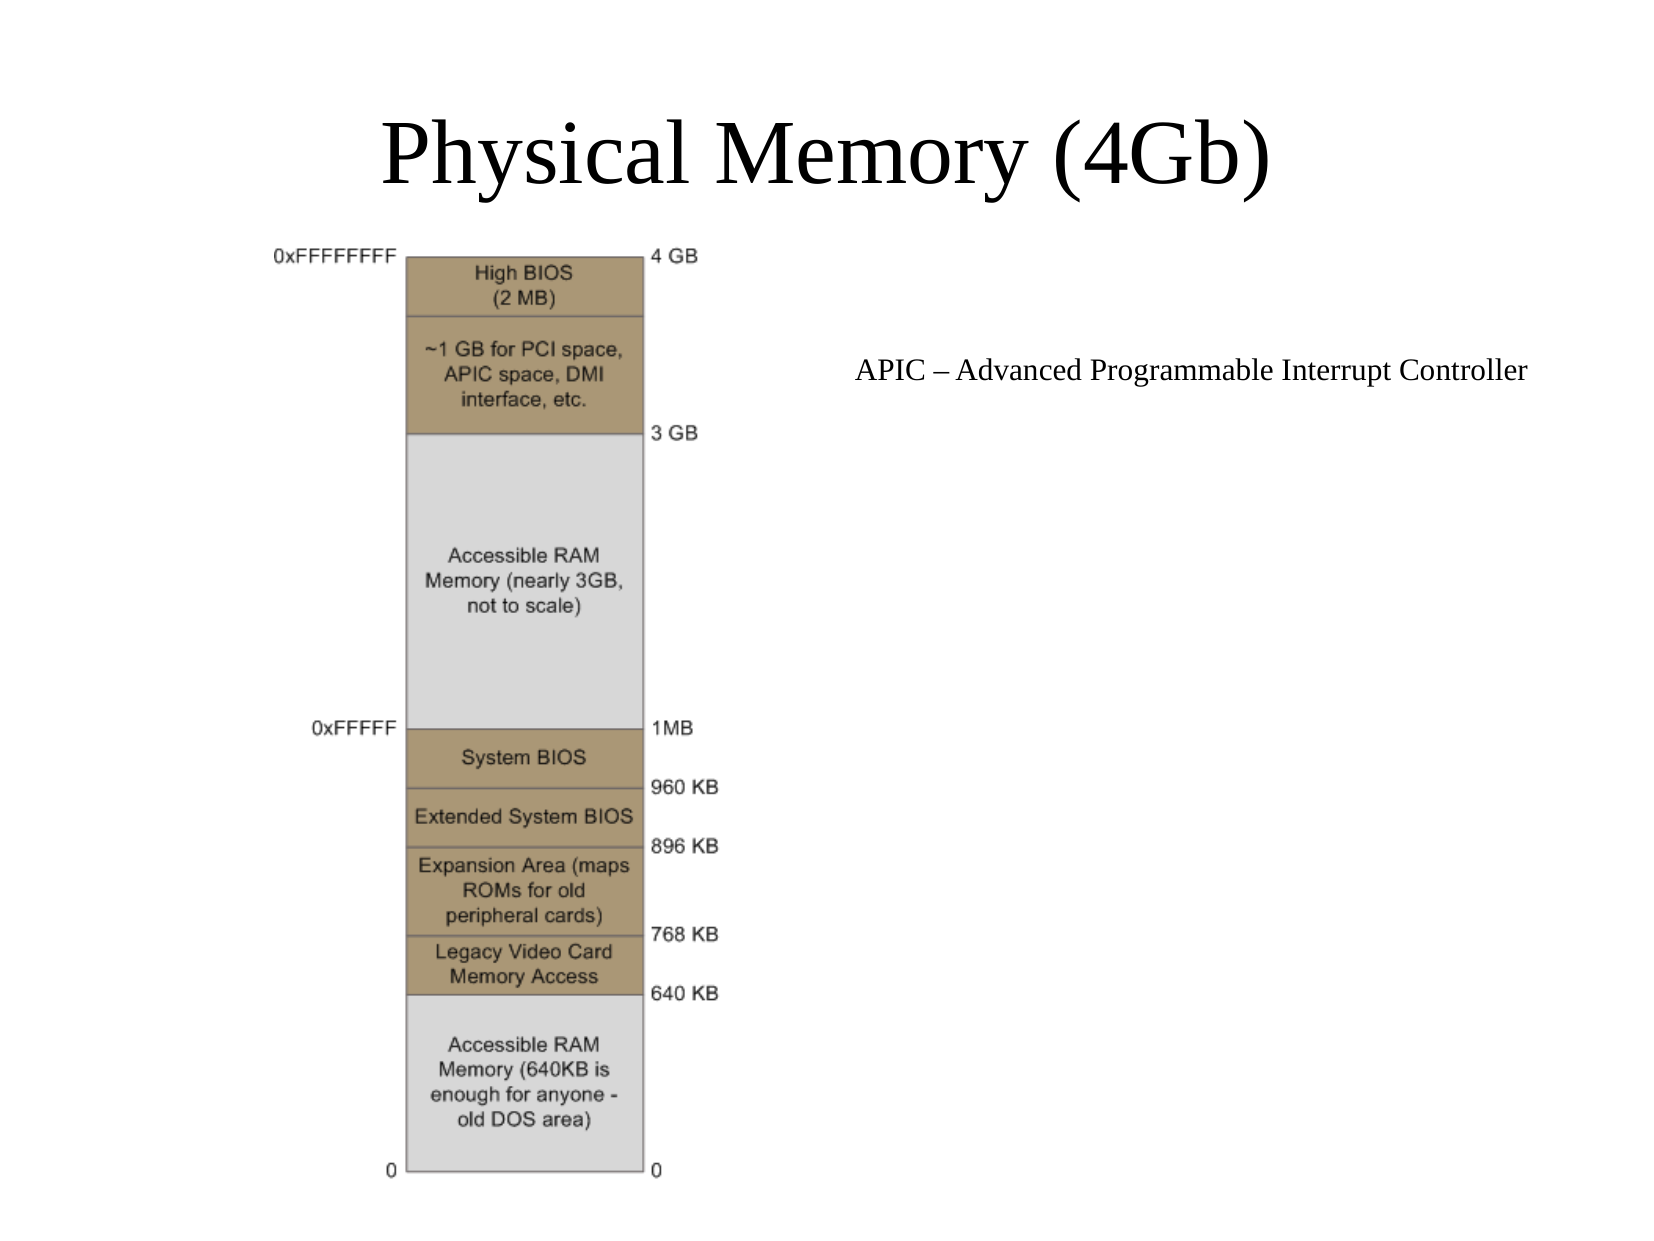

# Physical Memory (4Gb)
APIC – Advanced Programmable Interrupt Controller